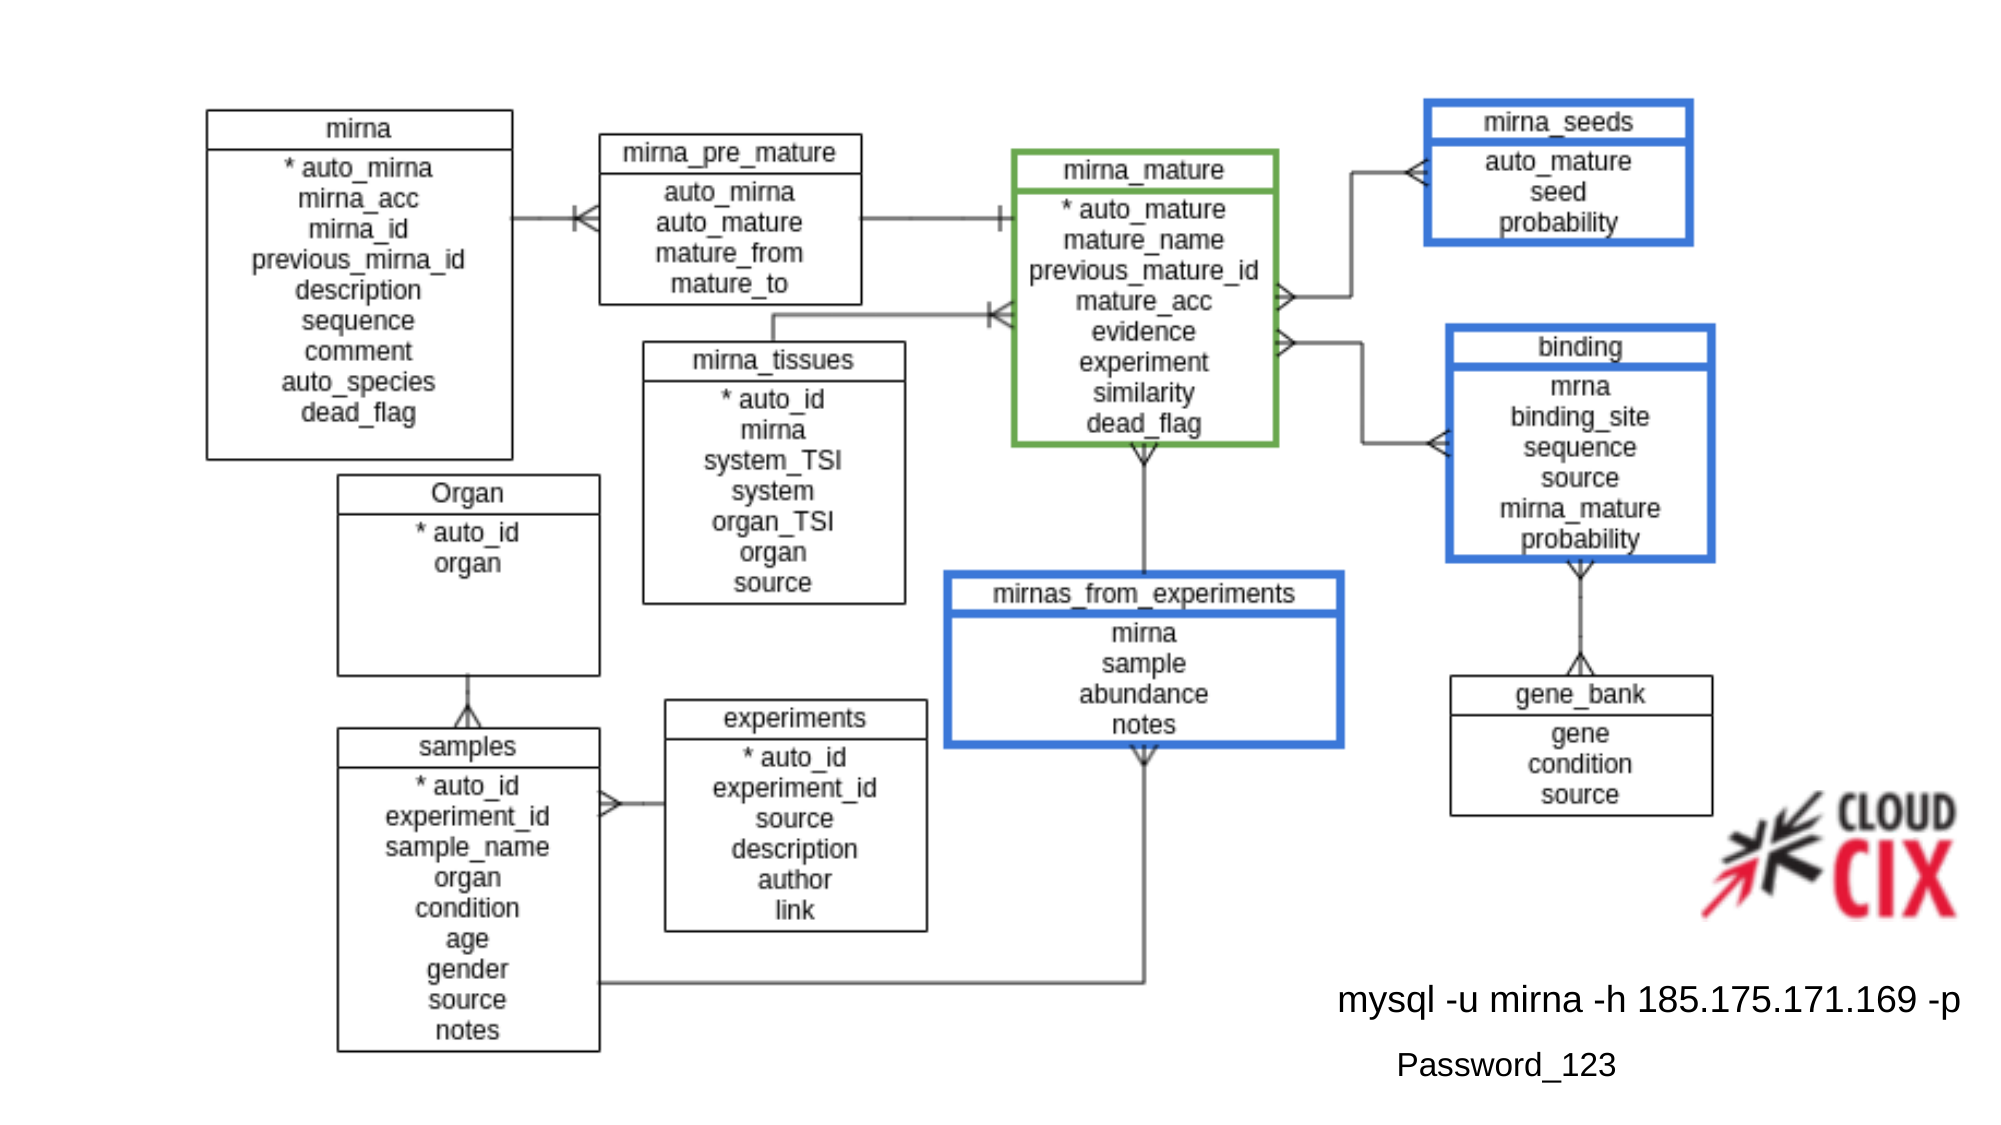

mysql -u mirna -h 185.175.171.169 -p
Password_123